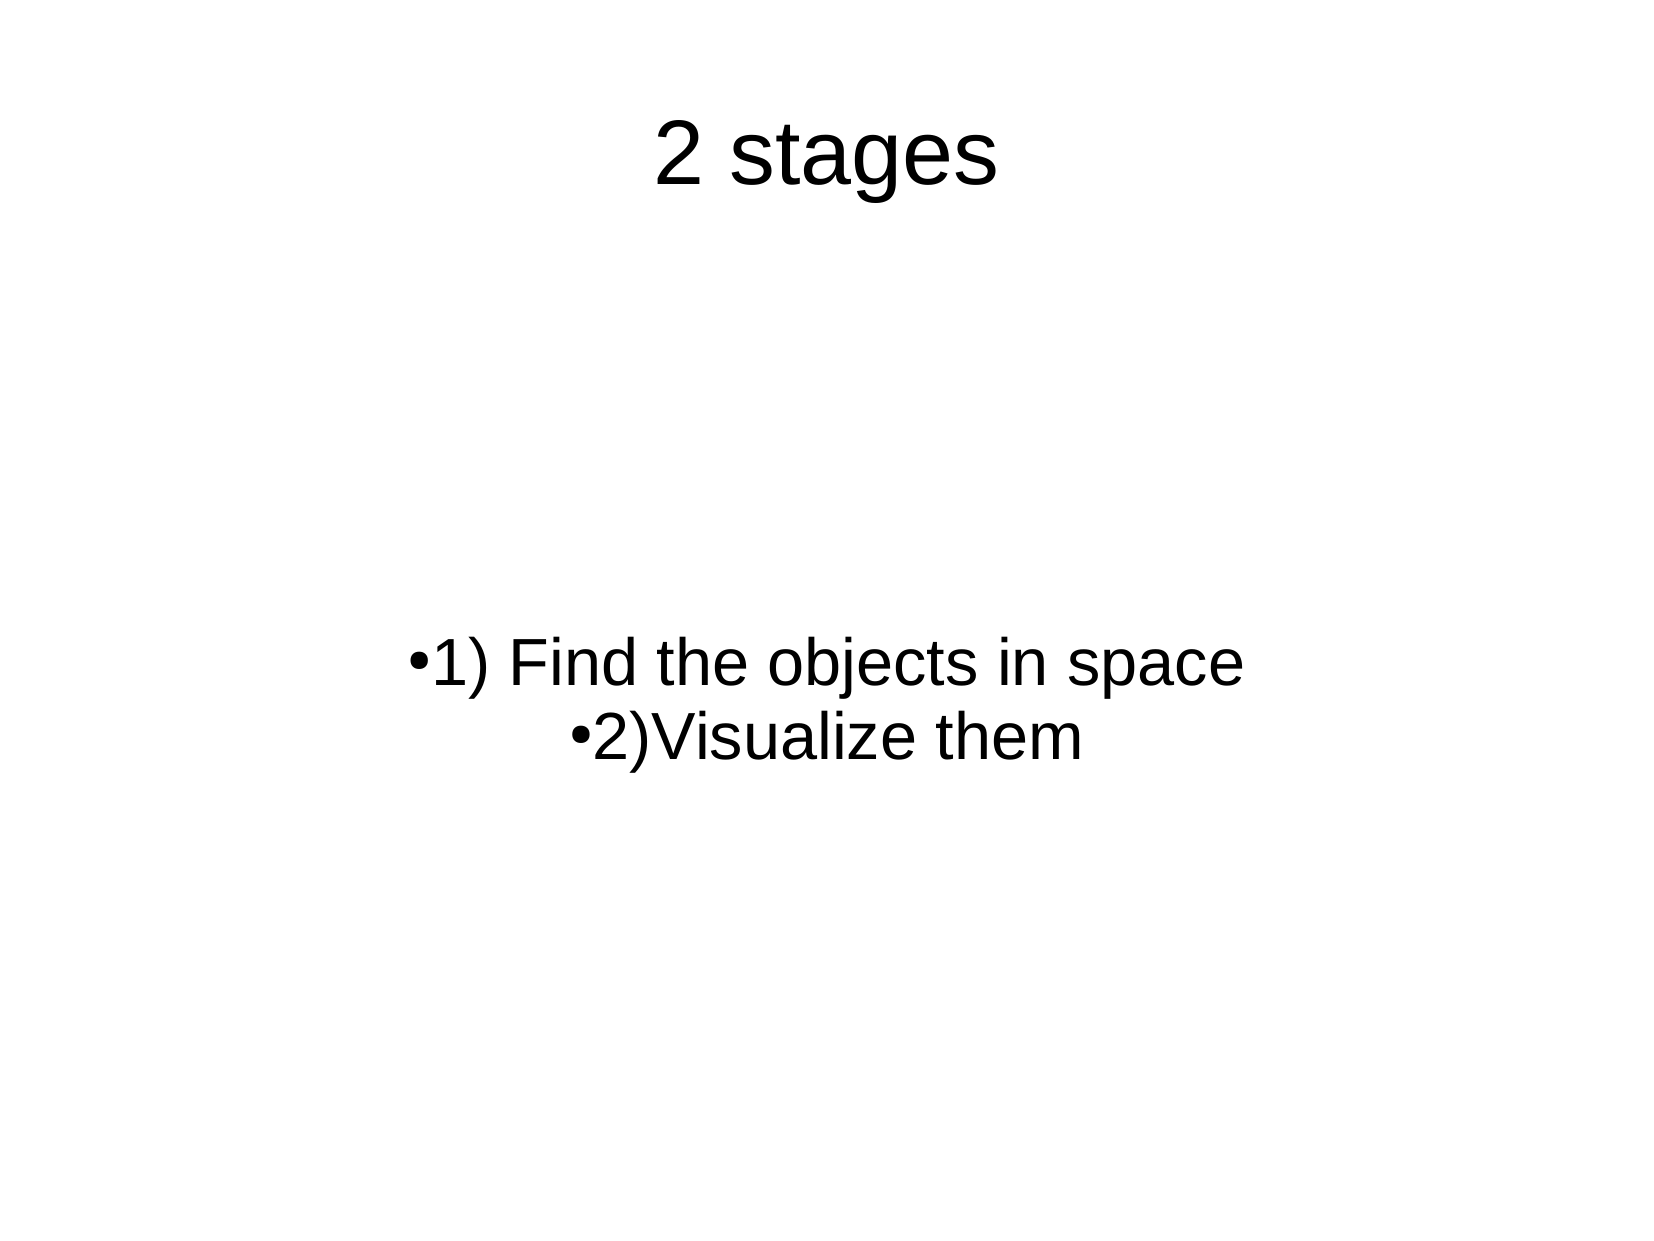

# 2 stages
1) Find the objects in space
2)Visualize them